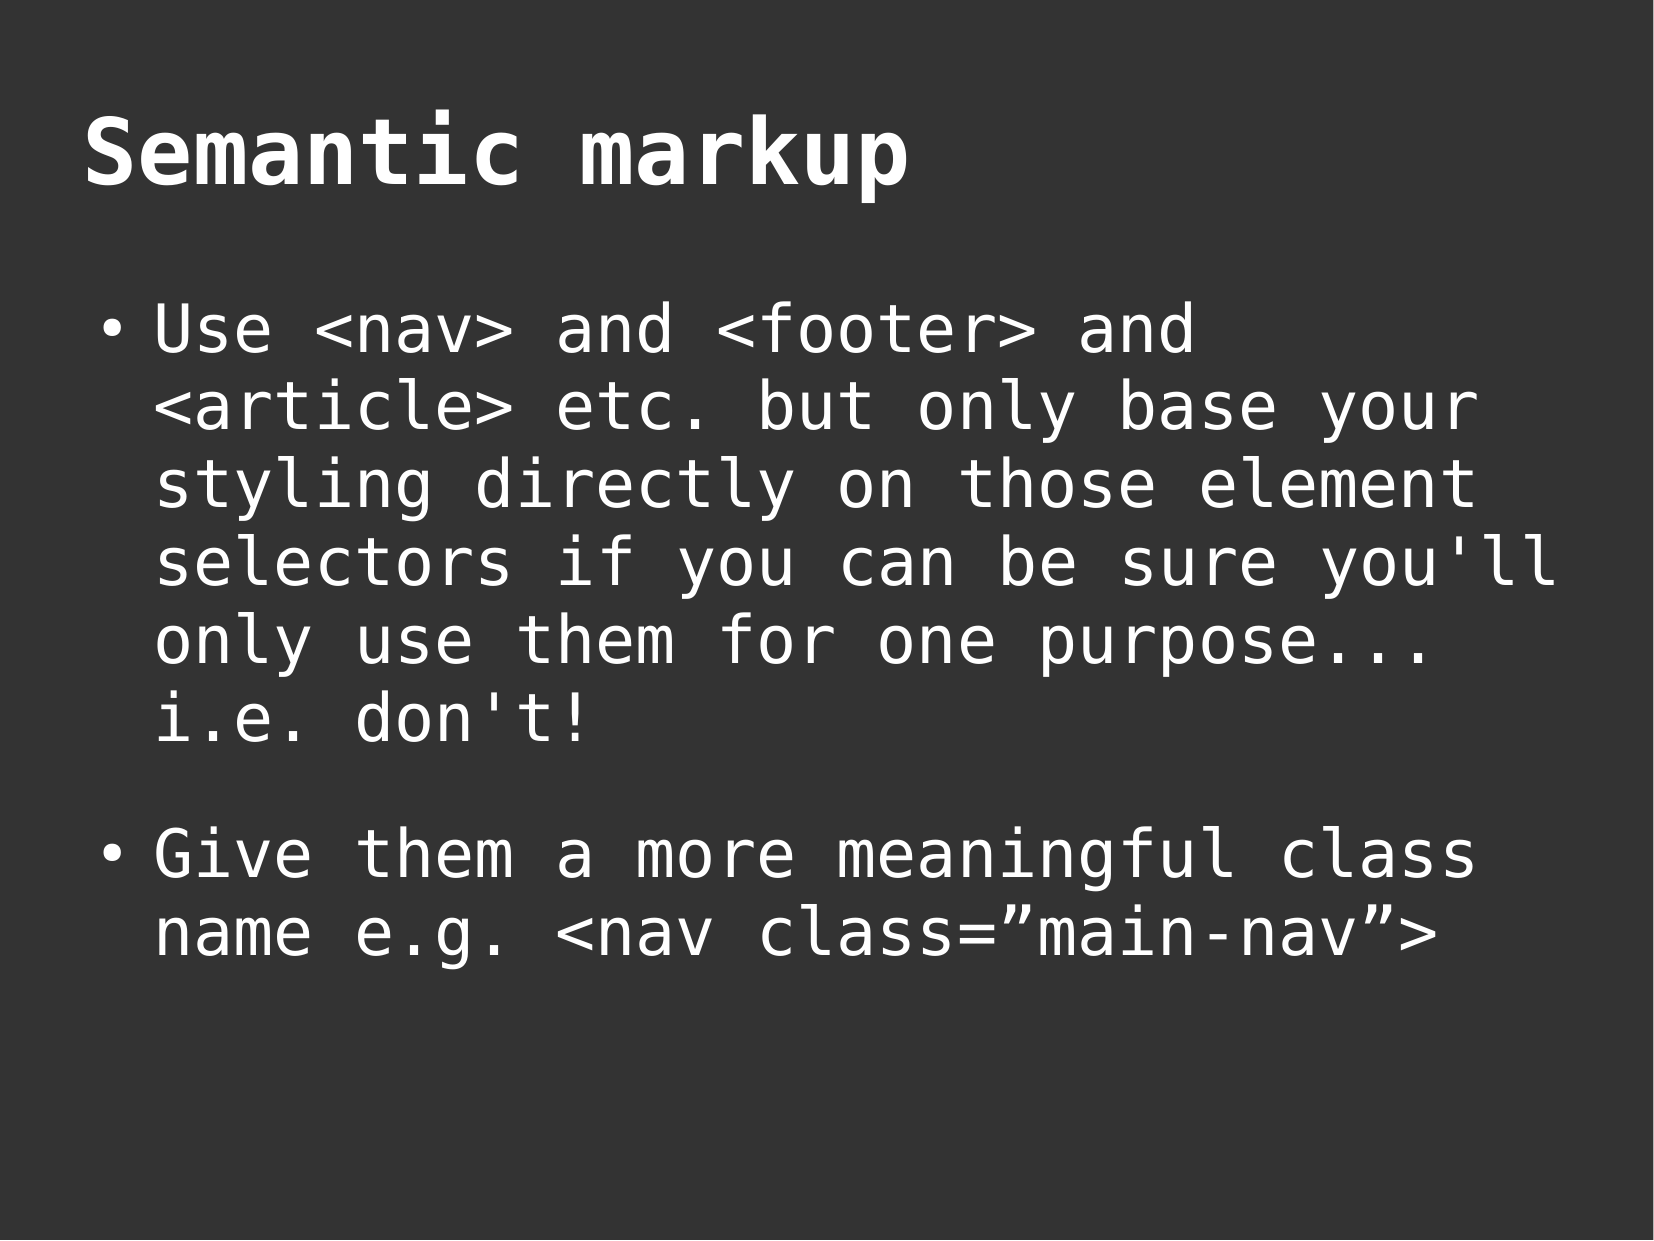

# Semantic markup
Use <nav> and <footer> and <article> etc. but only base your styling directly on those element selectors if you can be sure you'll only use them for one purpose... i.e. don't!
Give them a more meaningful class name e.g. <nav class=”main-nav”>